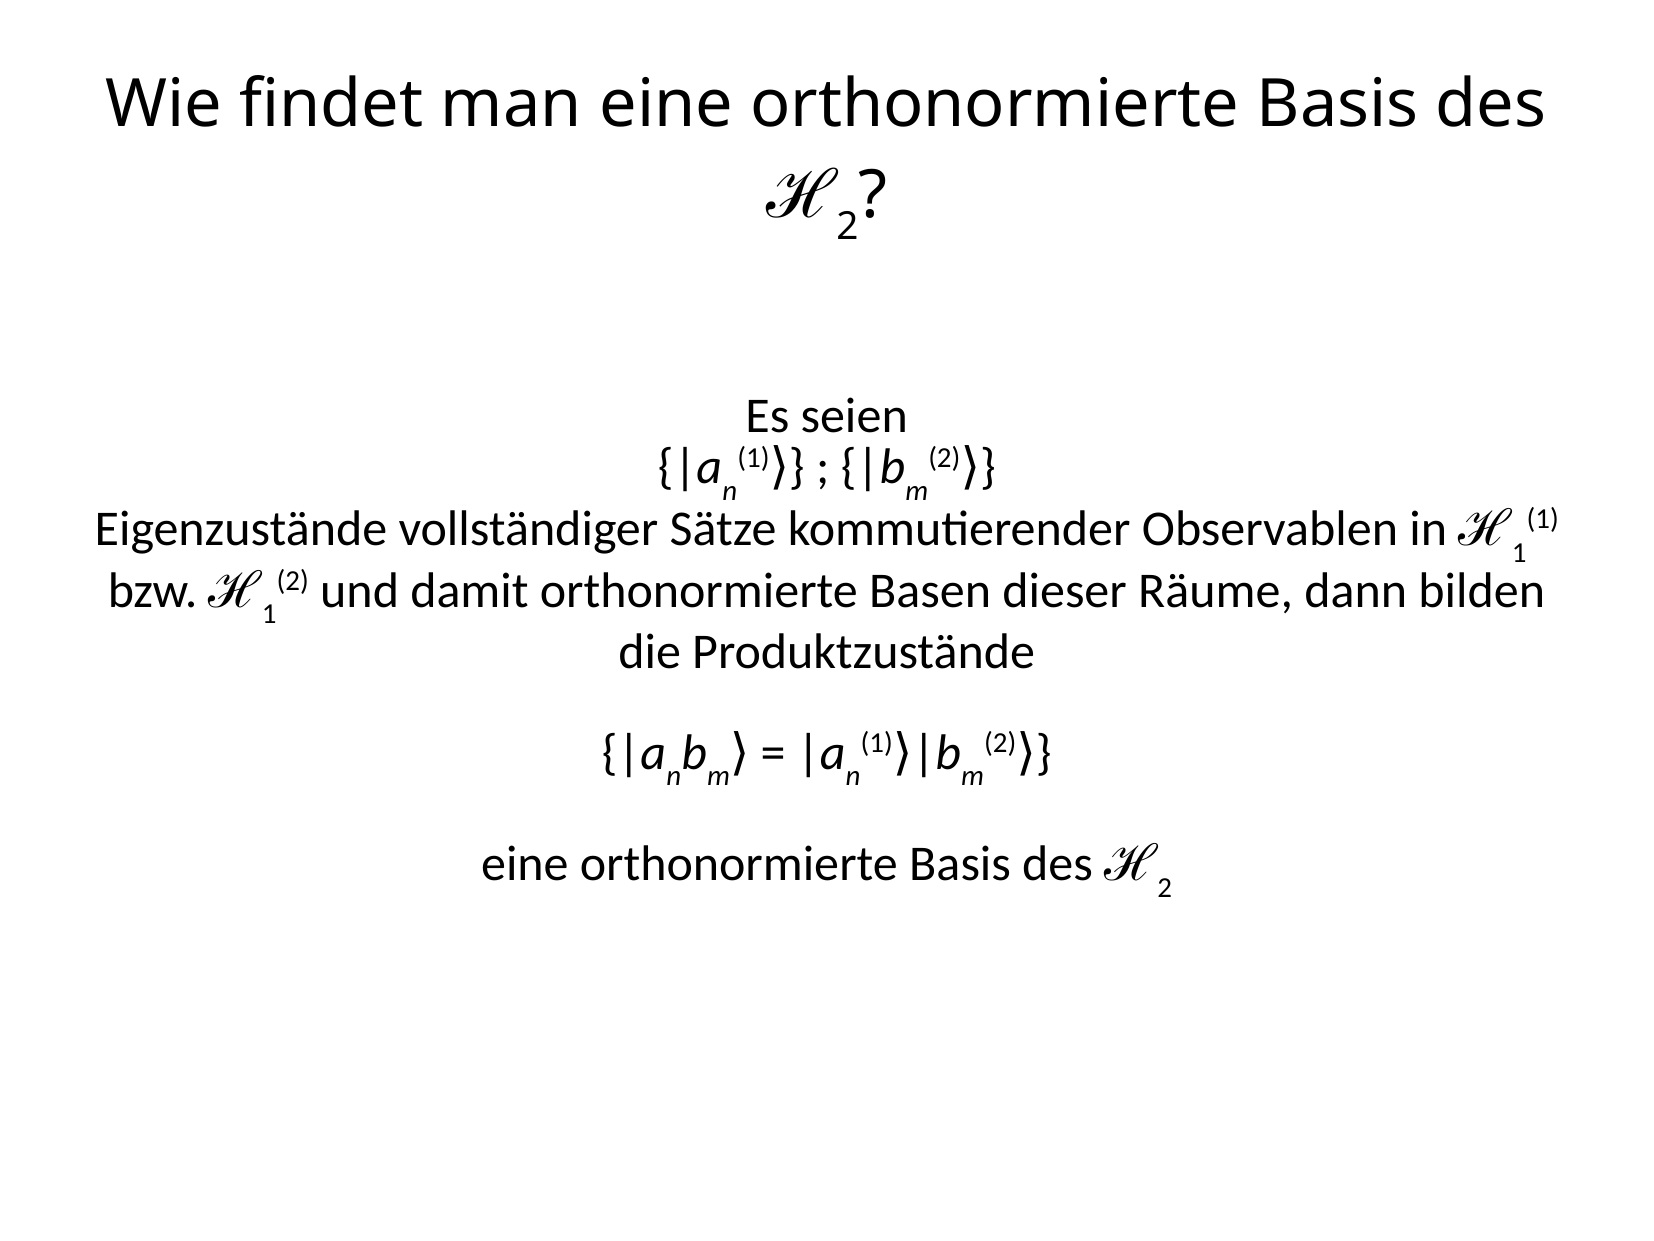

# Wie findet man eine orthonormierte Basis des ℋ2?
Es seien
 {|an(1)⟩} ; {|bm(2)⟩}
Eigenzustände vollständiger Sätze kommutierender Observablen in ℋ1(1) bzw. ℋ1(2) und damit orthonormierte Basen dieser Räume, dann bilden die Produktzustände
{|anbm⟩ = |an(1)⟩|bm(2)⟩}
eine orthonormierte Basis des ℋ2